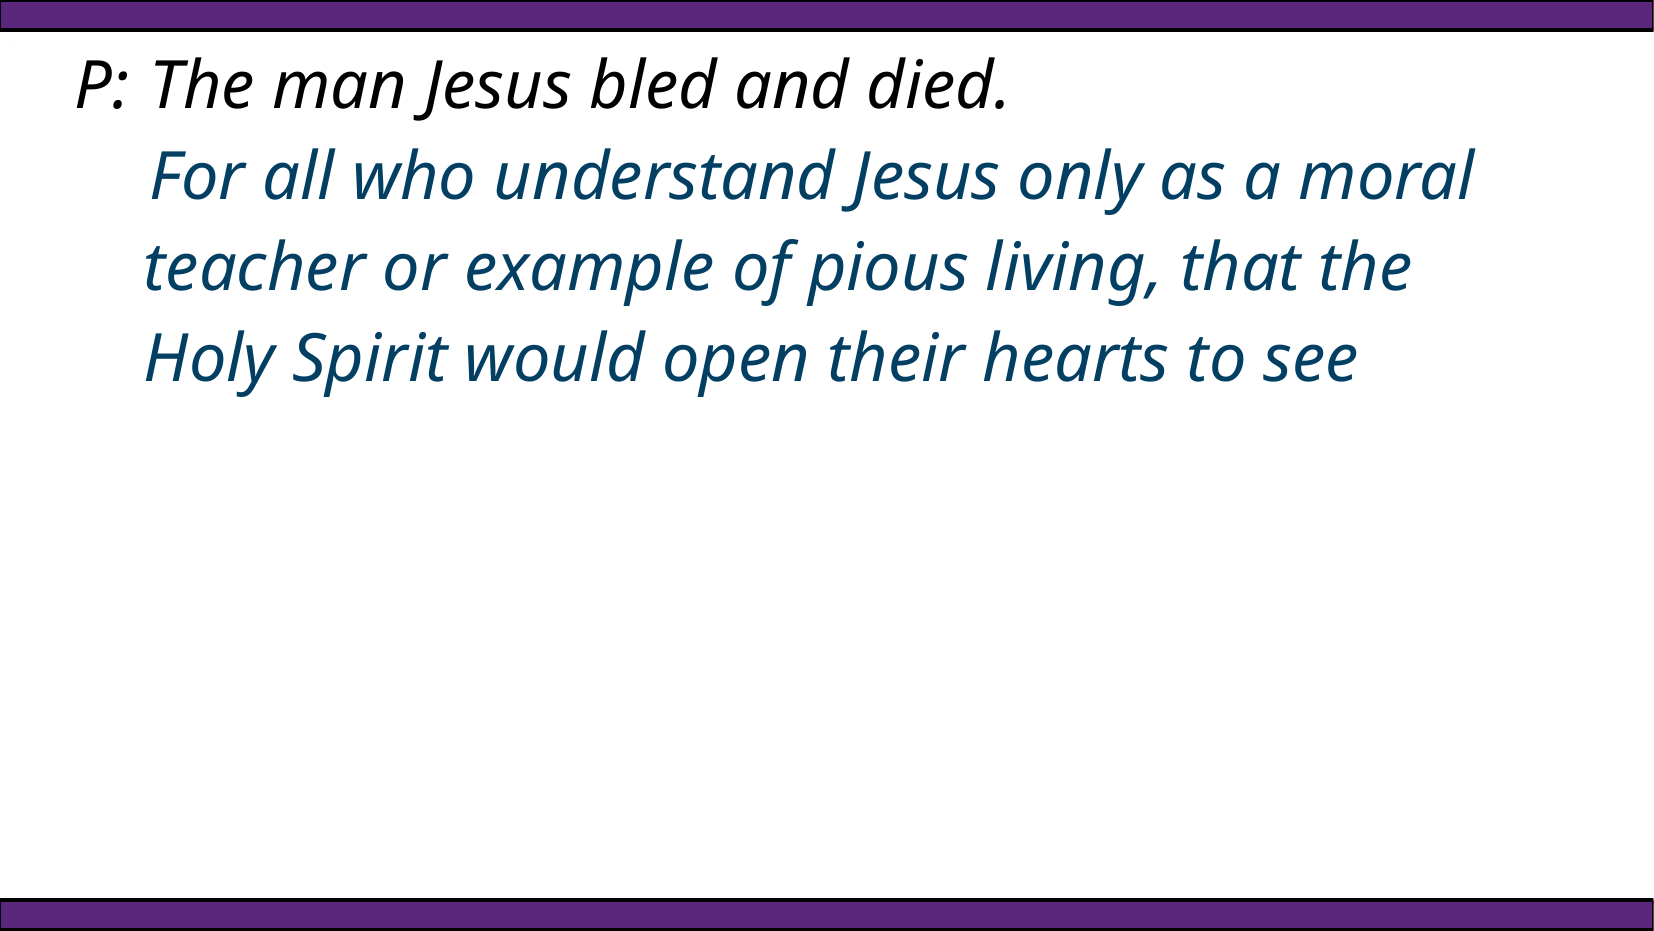

P: 	The man Jesus bled and died.
	For all who understand Jesus only as a moral
 teacher or example of pious living, that the
 Holy Spirit would open their hearts to see